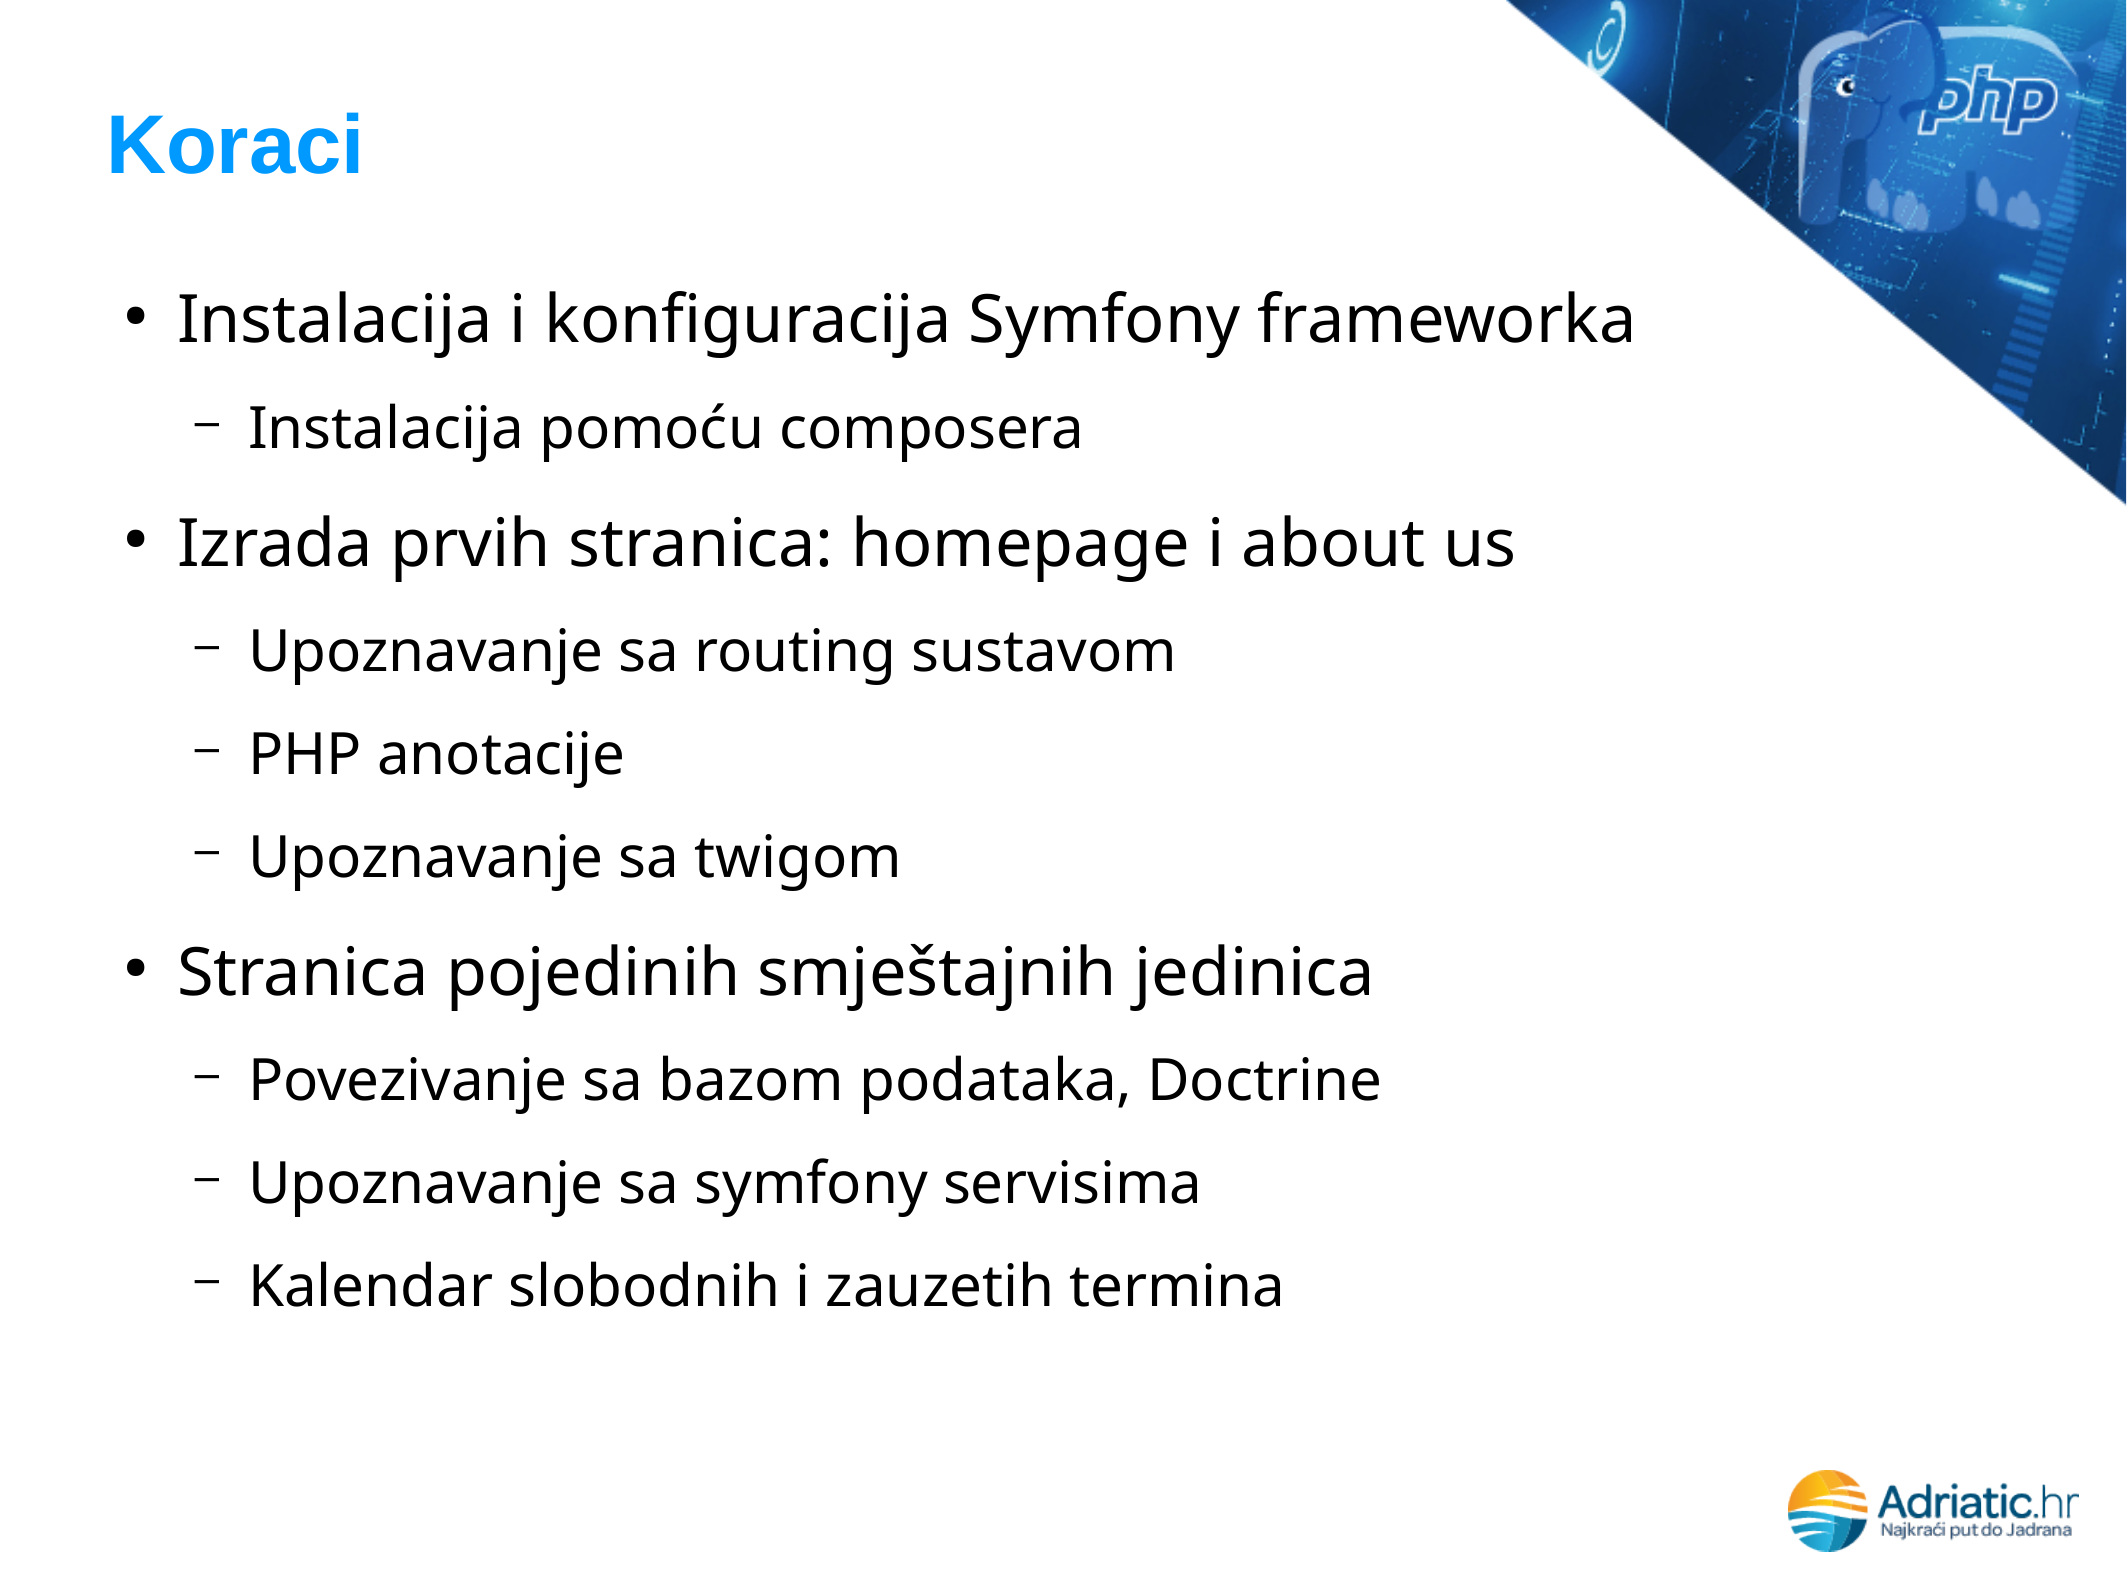

# Koraci
Instalacija i konfiguracija Symfony frameworka
Instalacija pomoću composera
Izrada prvih stranica: homepage i about us
Upoznavanje sa routing sustavom
PHP anotacije
Upoznavanje sa twigom
Stranica pojedinih smještajnih jedinica
Povezivanje sa bazom podataka, Doctrine
Upoznavanje sa symfony servisima
Kalendar slobodnih i zauzetih termina